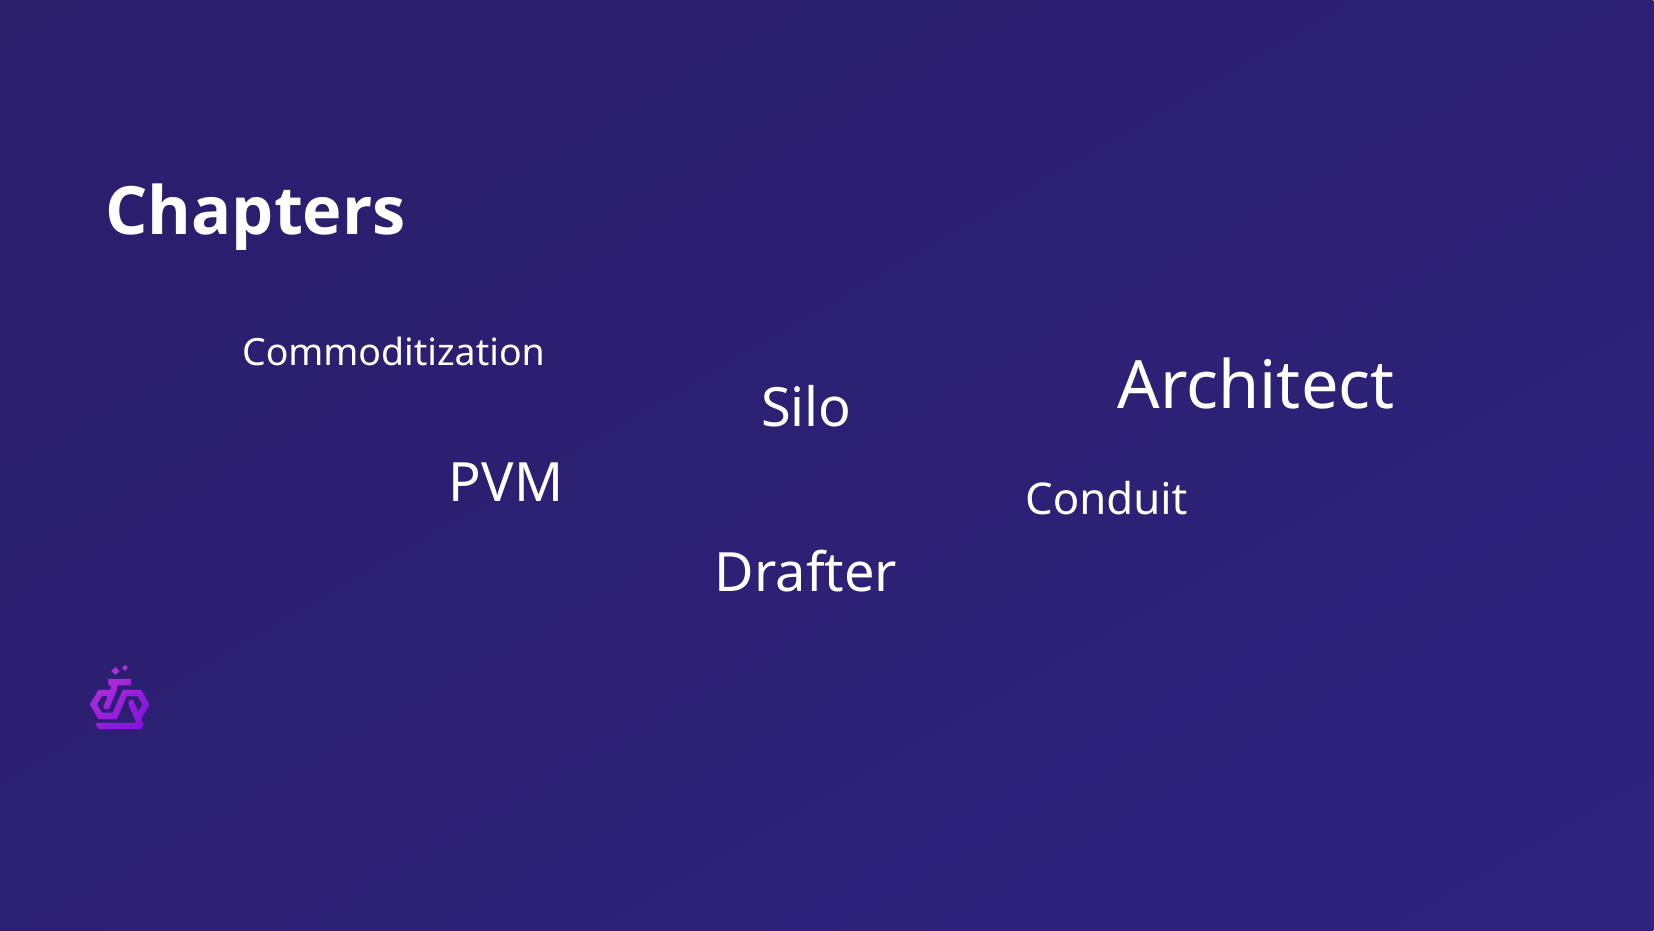

# Chapters
Commoditization
Architect
Silo
PVM
Conduit
Drafter